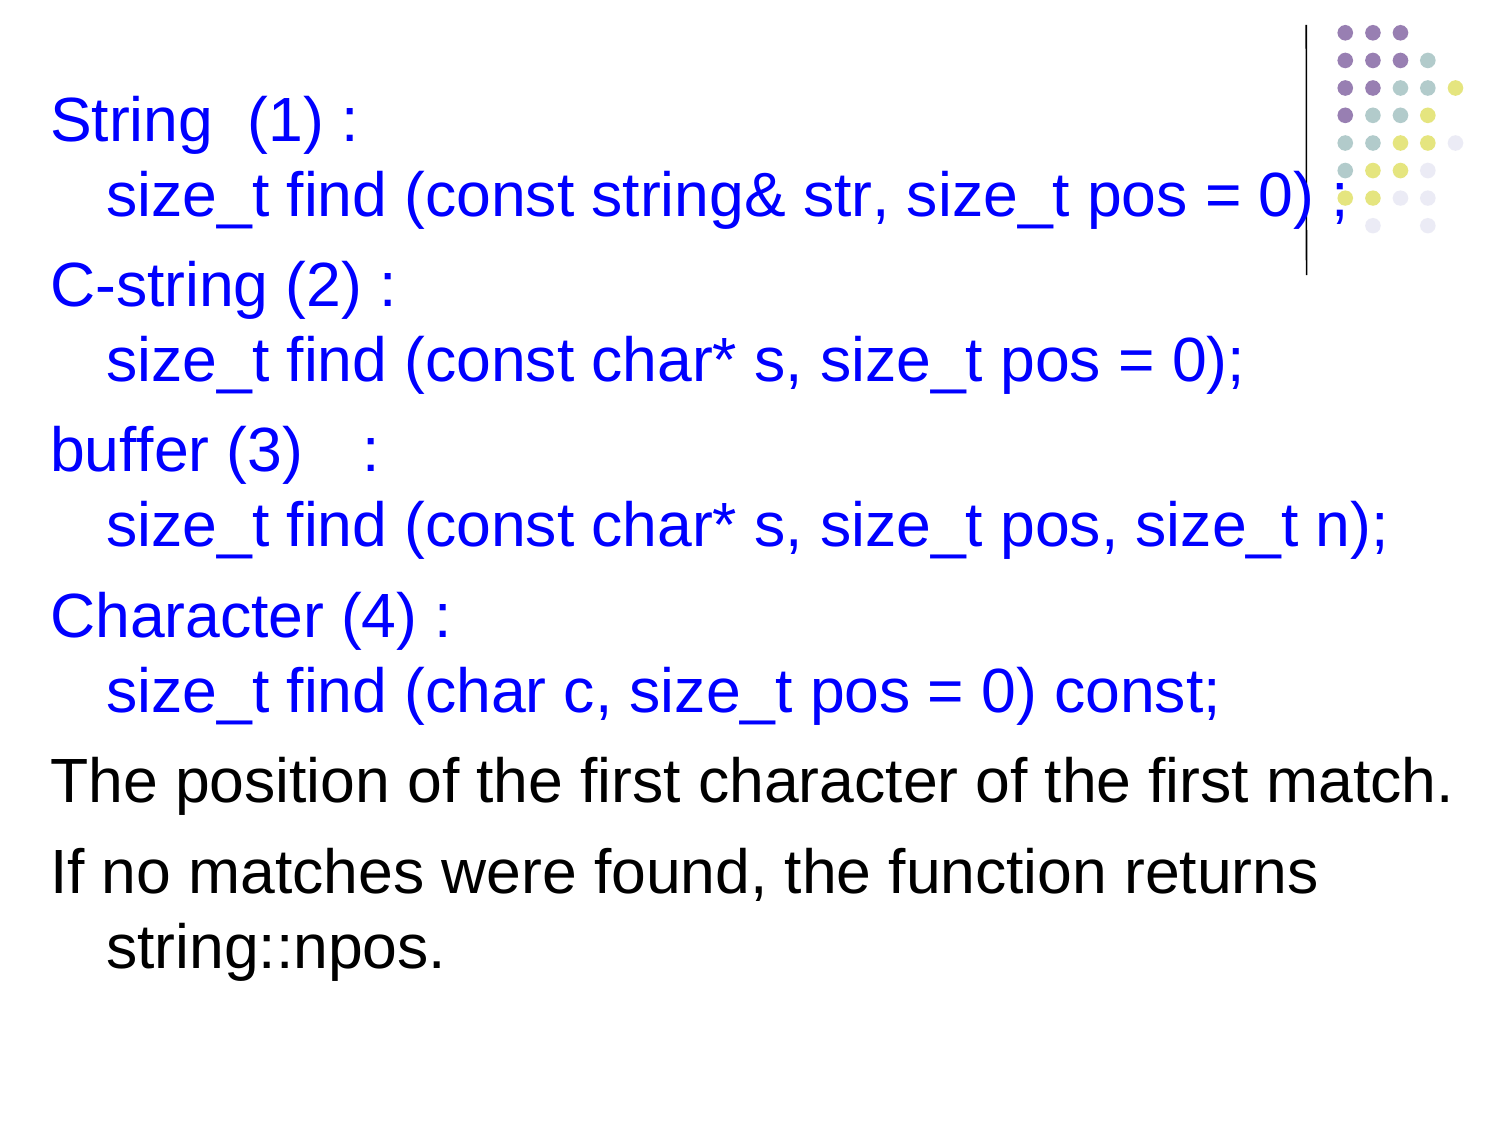

# String  (1) : size_t find (const string& str, size_t pos = 0) ;
C-string (2) :
size_t find (const char* s, size_t pos = 0);
buffer (3)	 :
size_t find (const char* s, size_t pos, size_t n);
Character (4) :
size_t find (char c, size_t pos = 0) const;
The position of the first character of the first match.
If no matches were found, the function returns string::npos.